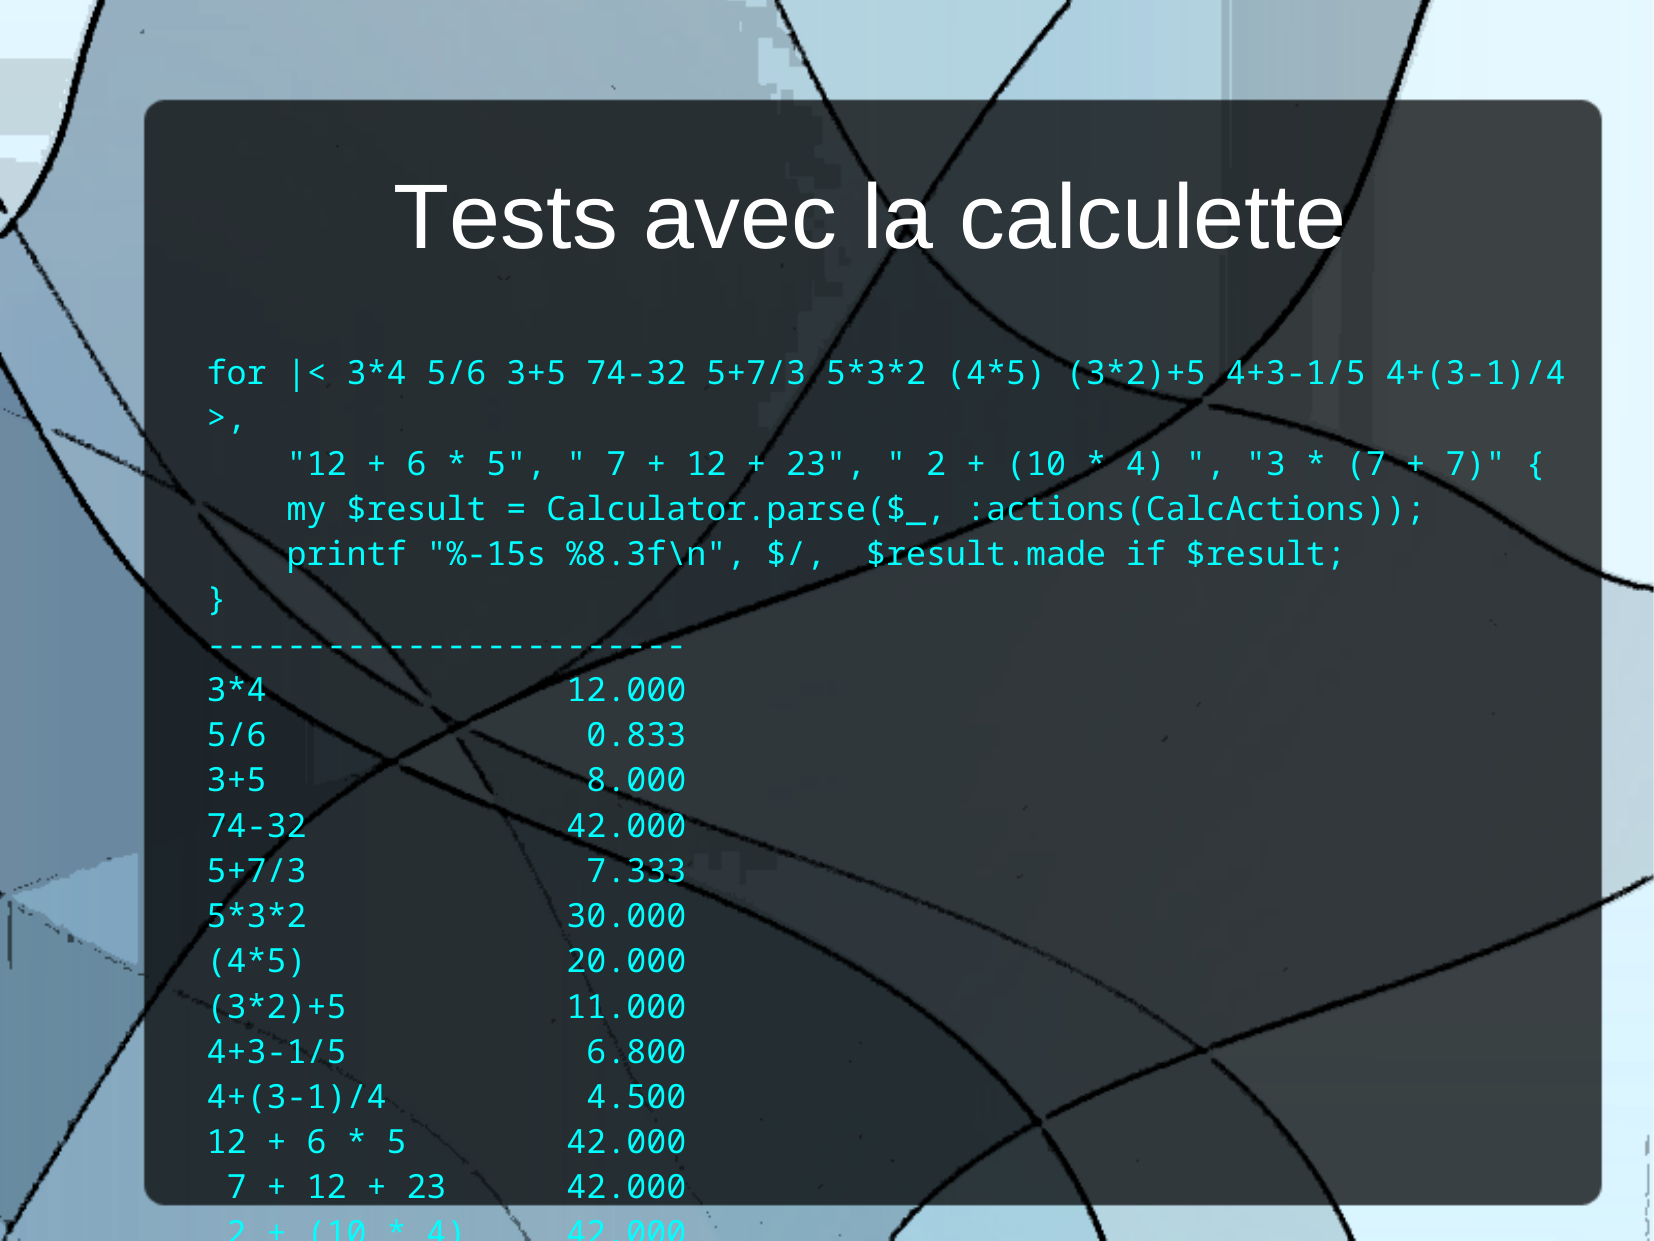

# Tests avec la calculette
for |< 3*4 5/6 3+5 74-32 5+7/3 5*3*2 (4*5) (3*2)+5 4+3-1/5 4+(3-1)/4 >,
 "12 + 6 * 5", " 7 + 12 + 23", " 2 + (10 * 4) ", "3 * (7 + 7)" {
 my $result = Calculator.parse($_, :actions(CalcActions));
 printf "%-15s %8.3f\n", $/, $result.made if $result;
}
------------------------
3*4 12.000
5/6 0.833
3+5 8.000
74-32 42.000
5+7/3 7.333
5*3*2 30.000
(4*5) 20.000
(3*2)+5 11.000
4+3-1/5 6.800
4+(3-1)/4 4.500
12 + 6 * 5 42.000
 7 + 12 + 23 42.000
 2 + (10 * 4) 42.000
3 * (7 + 7) 42.000